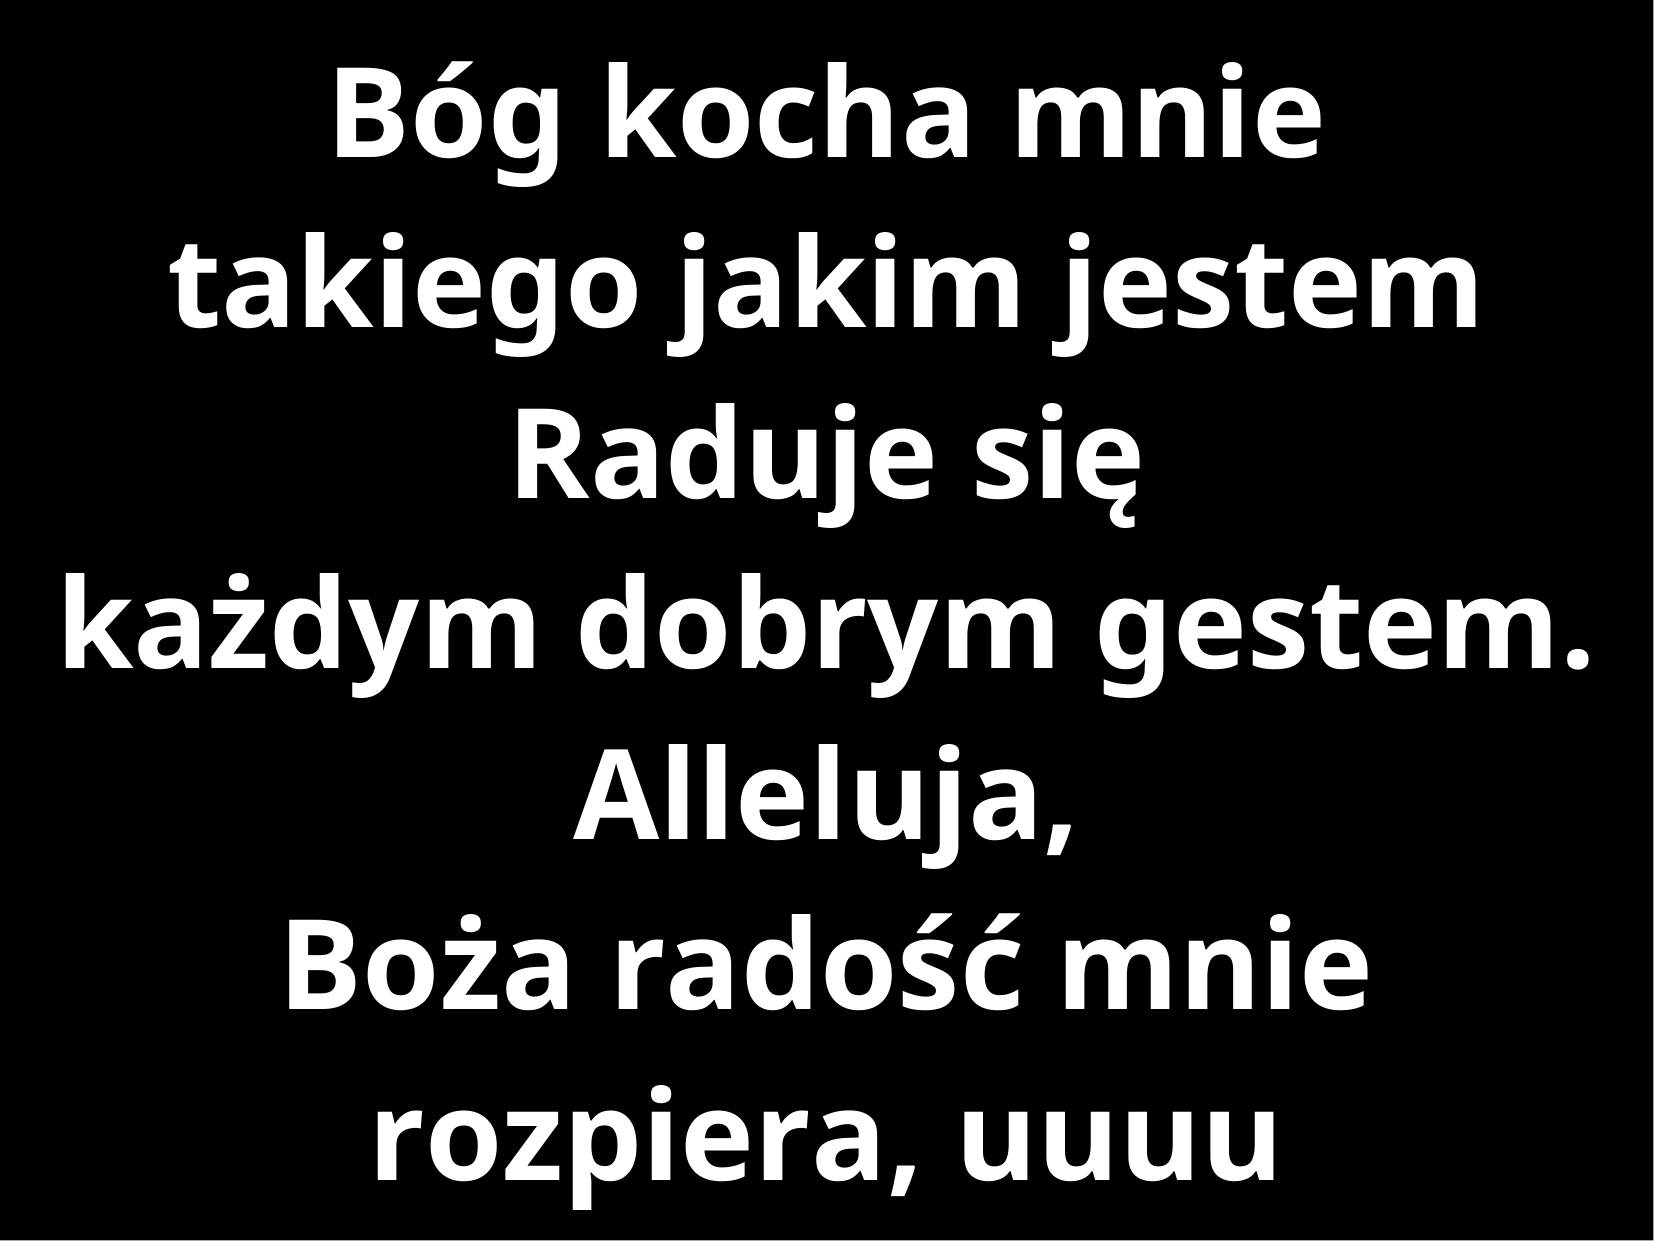

# Bóg kocha mnie takiego jakim jestem Raduje się każdym dobrym gestem. Alleluja, Boża radość mnie rozpiera, uuuu